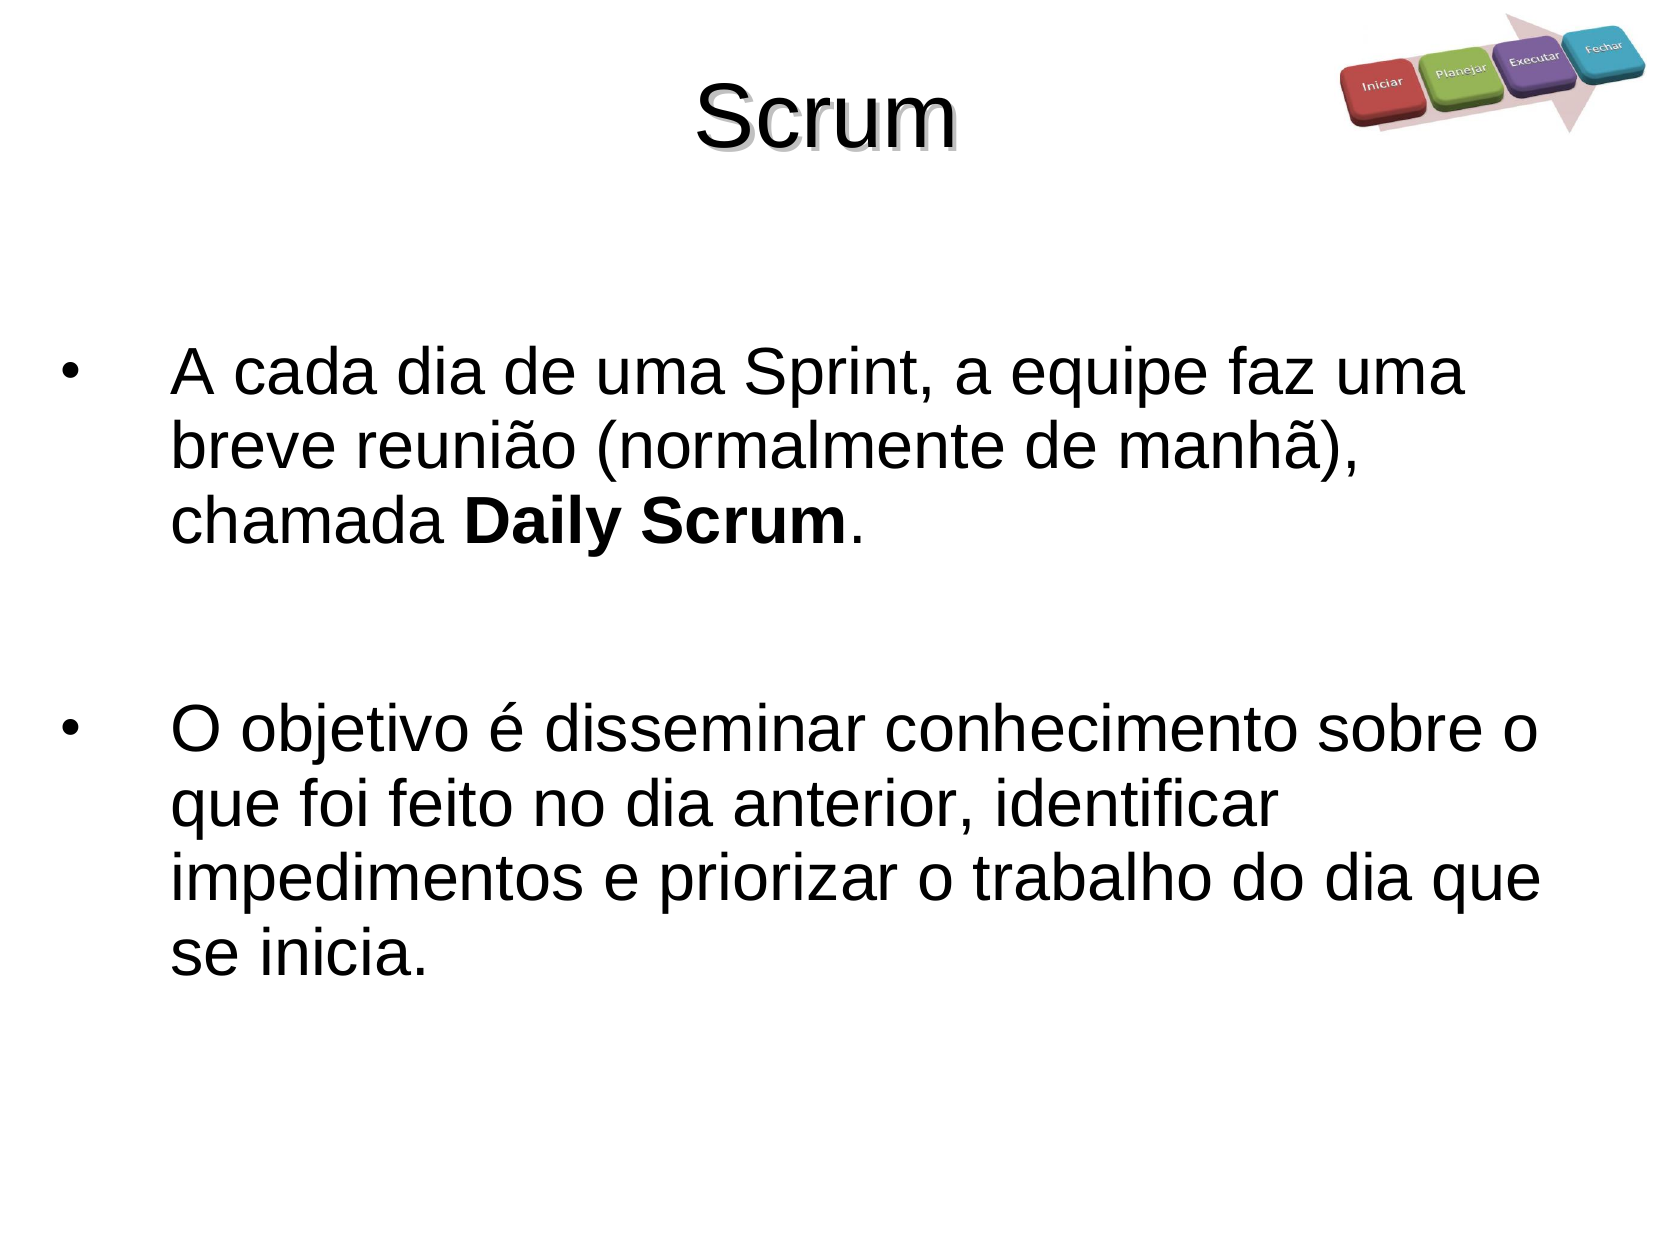

# Scrum
A cada dia de uma Sprint, a equipe faz uma breve reunião (normalmente de manhã), chamada Daily Scrum.
O objetivo é disseminar conhecimento sobre o que foi feito no dia anterior, identificar impedimentos e priorizar o trabalho do dia que se inicia.